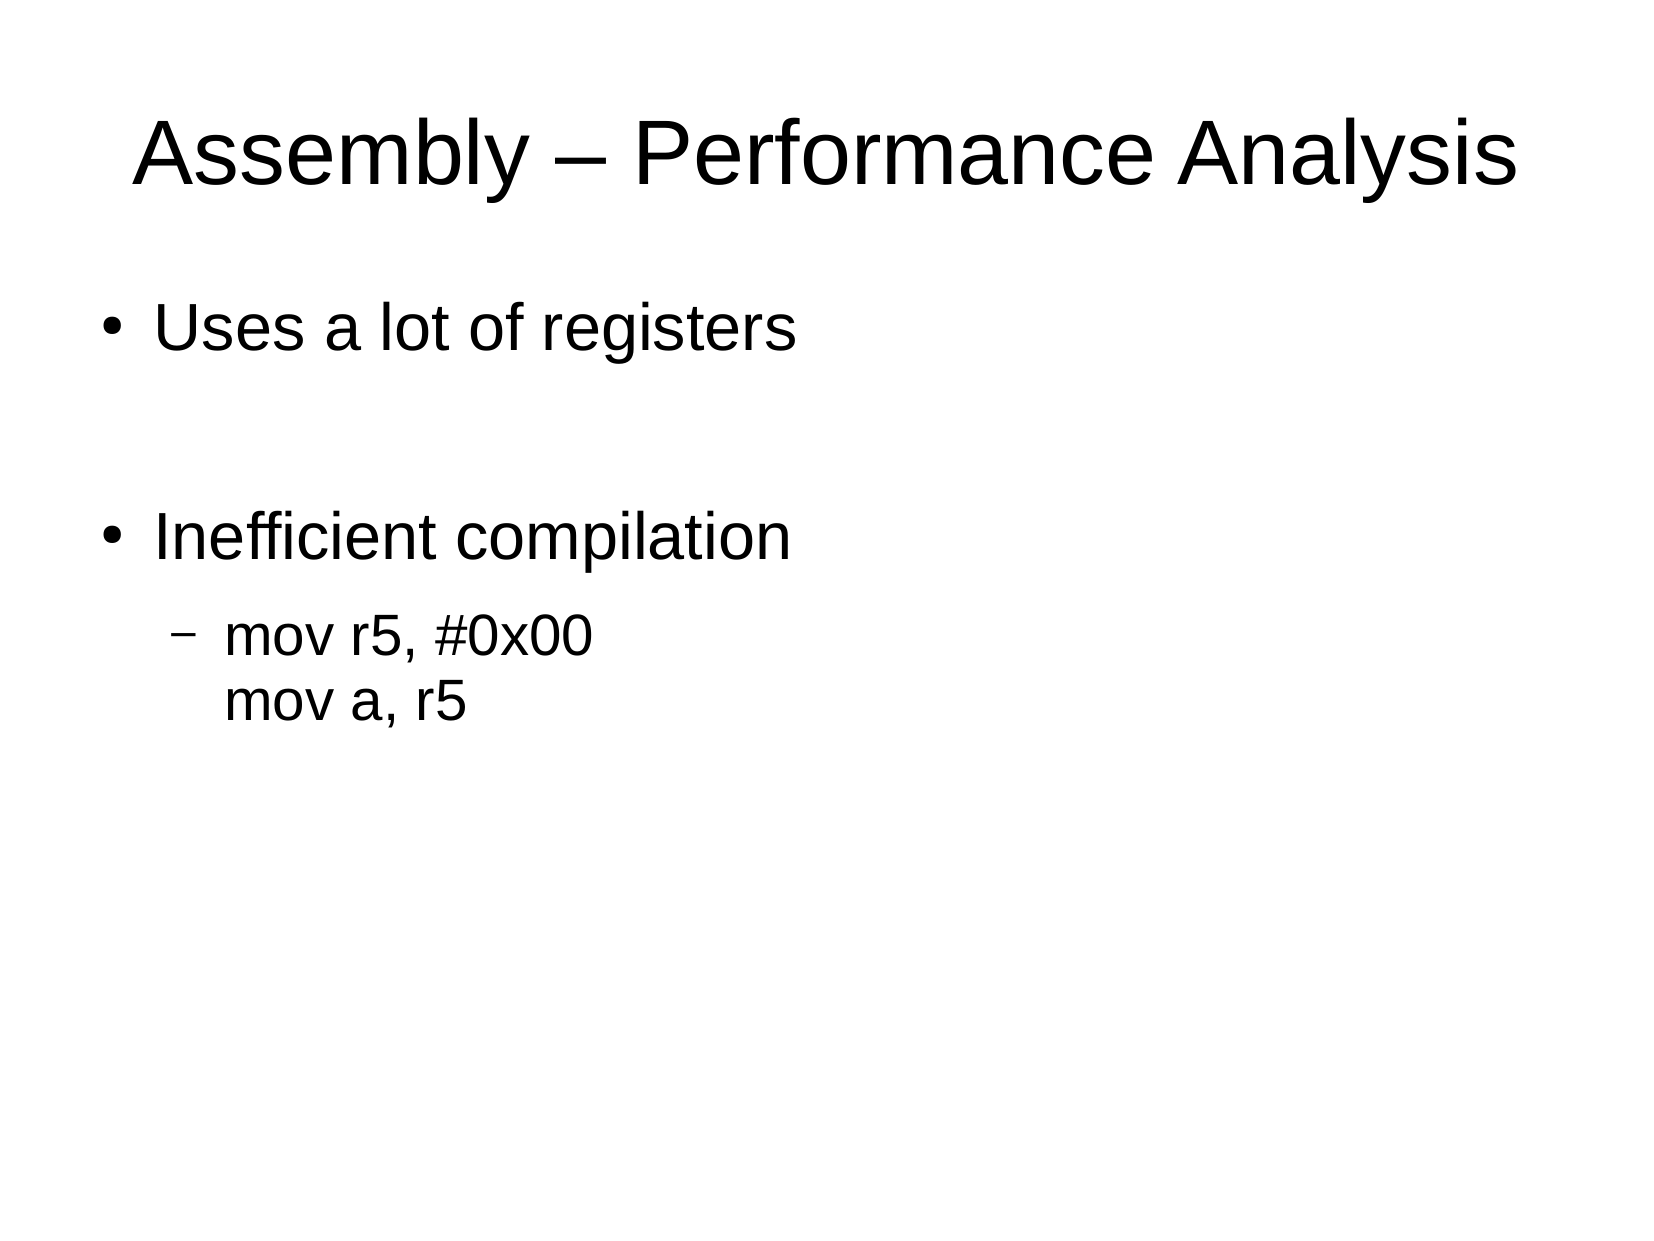

# Assembly – Performance Analysis
Uses a lot of registers
Inefficient compilation
mov r5, #0x00
mov a, r5